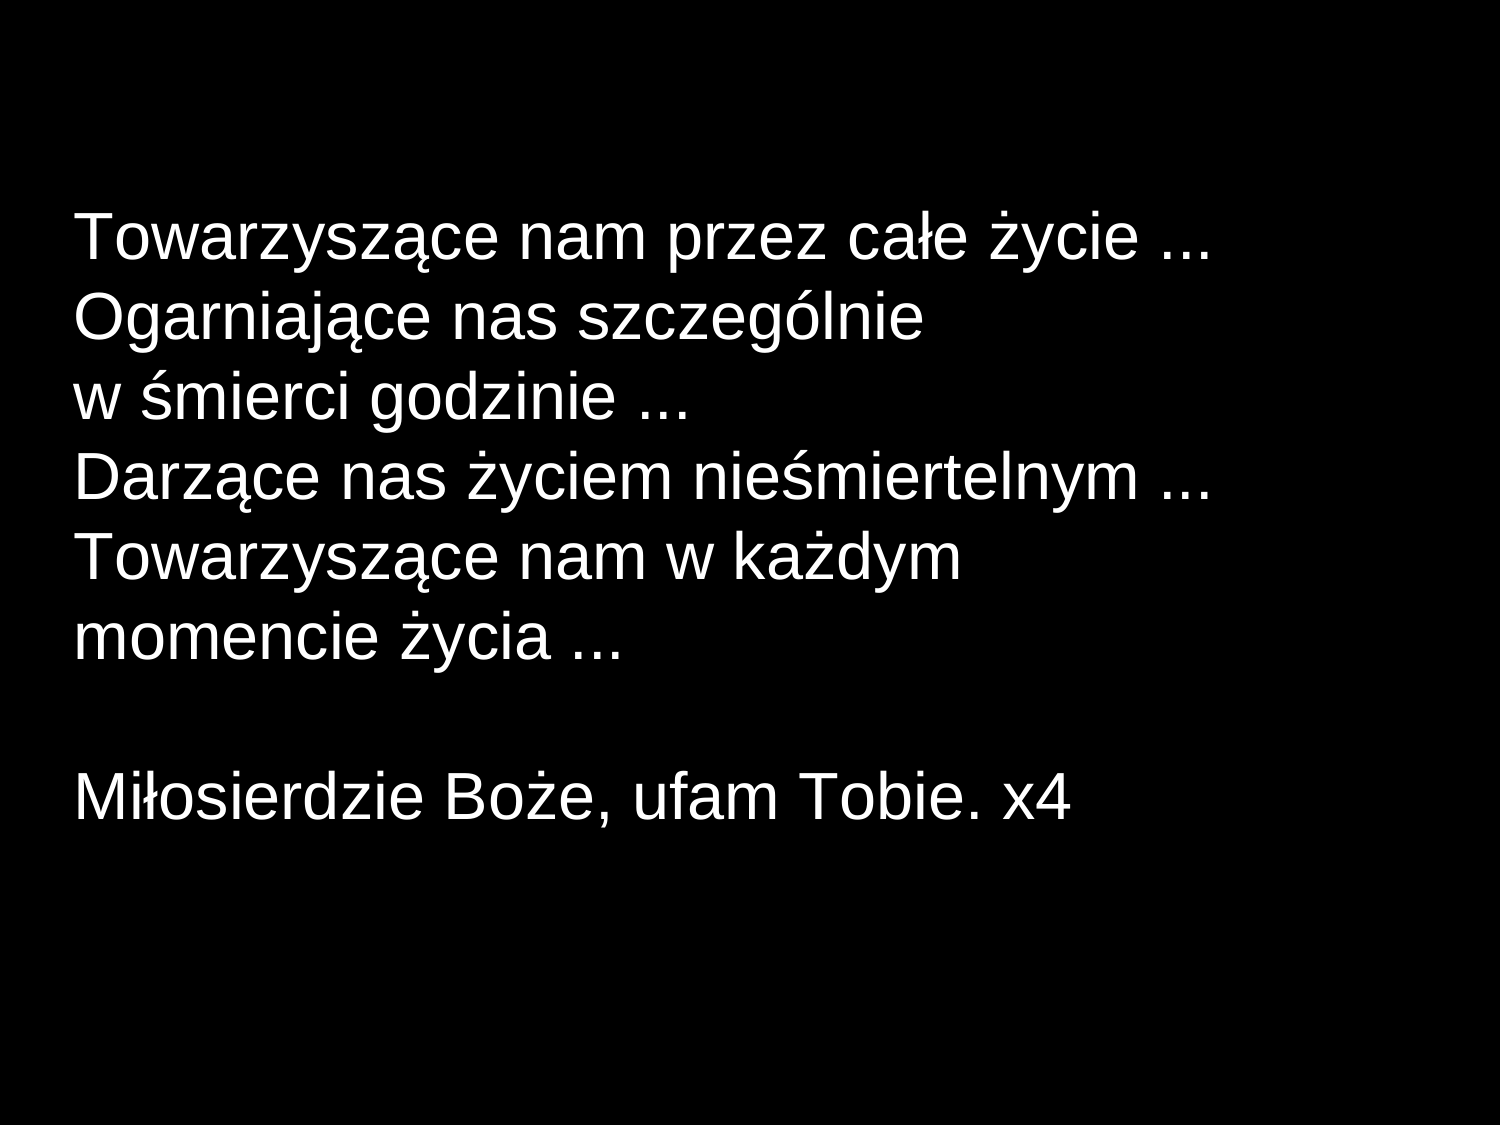

Towarzyszące nam przez całe życie ...
Ogarniające nas szczególnie
w śmierci godzinie ...
Darzące nas życiem nieśmiertelnym ...
Towarzyszące nam w każdym
momencie życia ...
Miłosierdzie Boże, ufam Tobie. x4